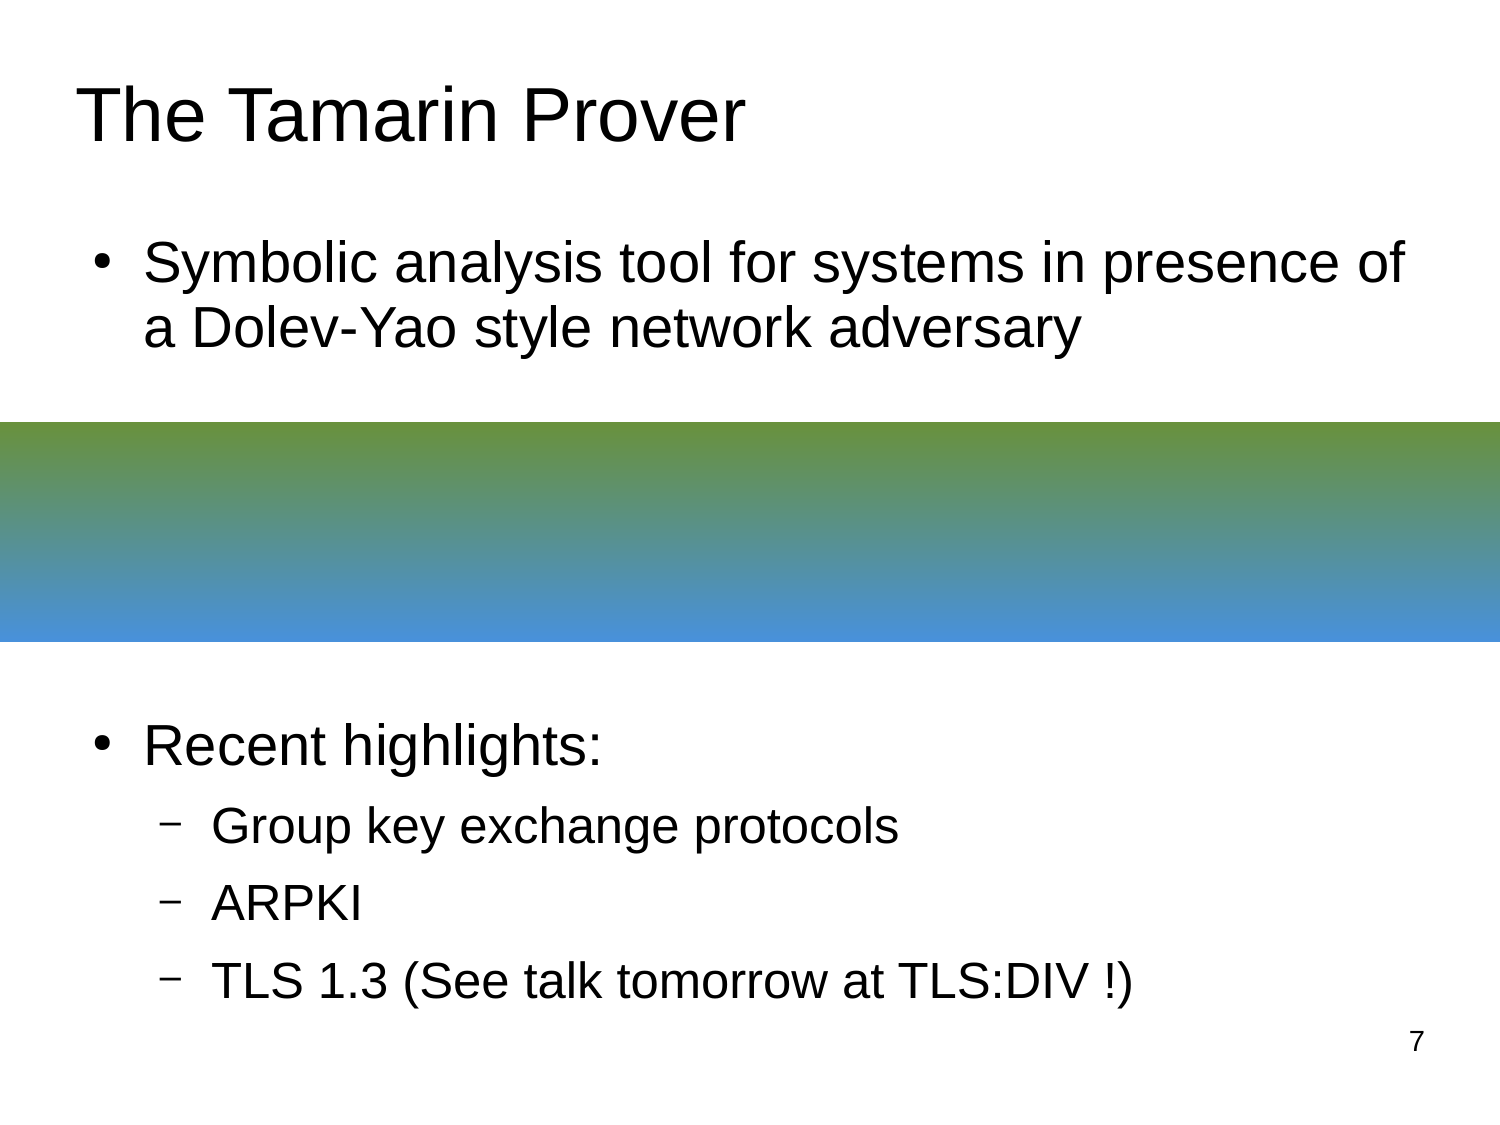

# The Tamarin Prover
Symbolic analysis tool for systems in presence of a Dolev-Yao style network adversary
Recent highlights:
Group key exchange protocols
ARPKI
TLS 1.3 (See talk tomorrow at TLS:DIV !)
7